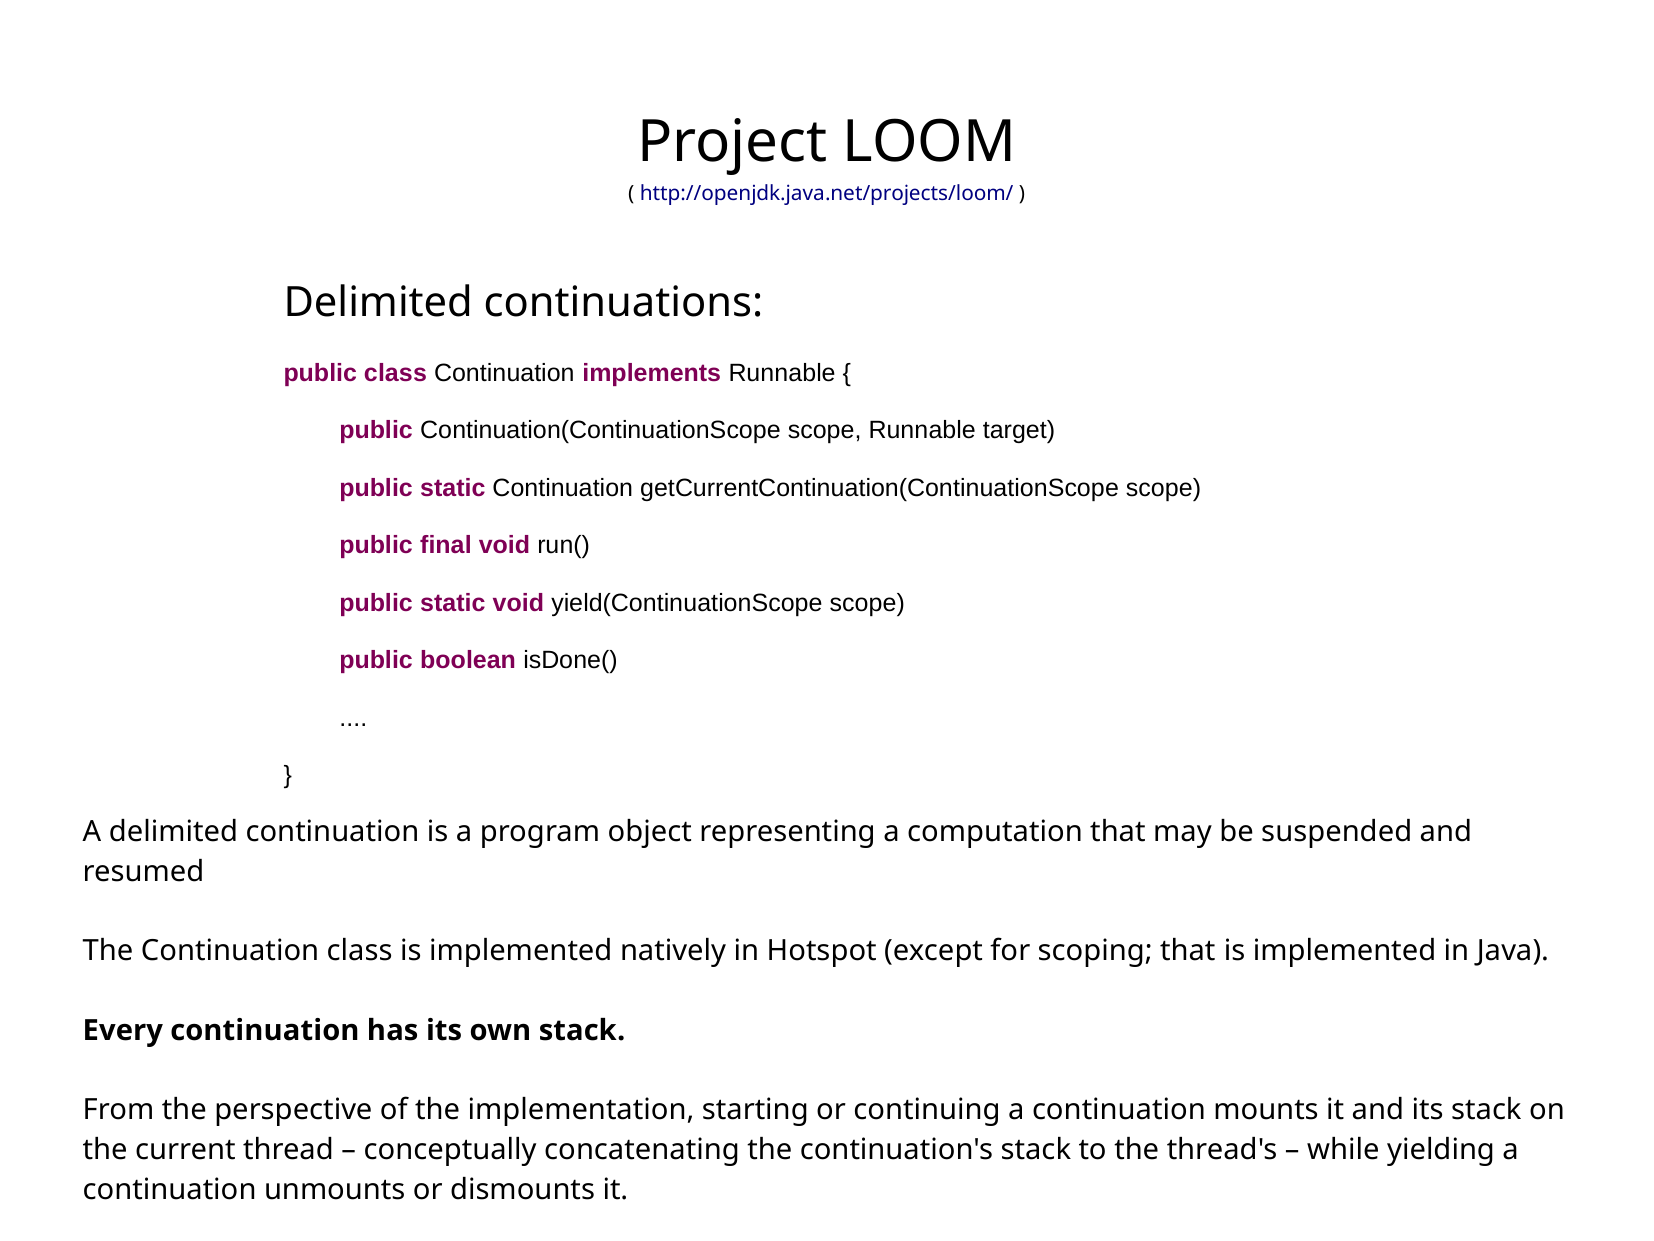

# Project LOOM ( http://openjdk.java.net/projects/loom/ )
Delimited continuations:
public class Continuation implements Runnable {
 public Continuation(ContinuationScope scope, Runnable target)
 public static Continuation getCurrentContinuation(ContinuationScope scope)
 public final void run()
 public static void yield(ContinuationScope scope)
 public boolean isDone()
 ....
}
A delimited continuation is a program object representing a computation that may be suspended and resumed
The Continuation class is implemented natively in Hotspot (except for scoping; that is implemented in Java).
Every continuation has its own stack.
From the perspective of the implementation, starting or continuing a continuation mounts it and its stack on the current thread – conceptually concatenating the continuation's stack to the thread's – while yielding a continuation unmounts or dismounts it.